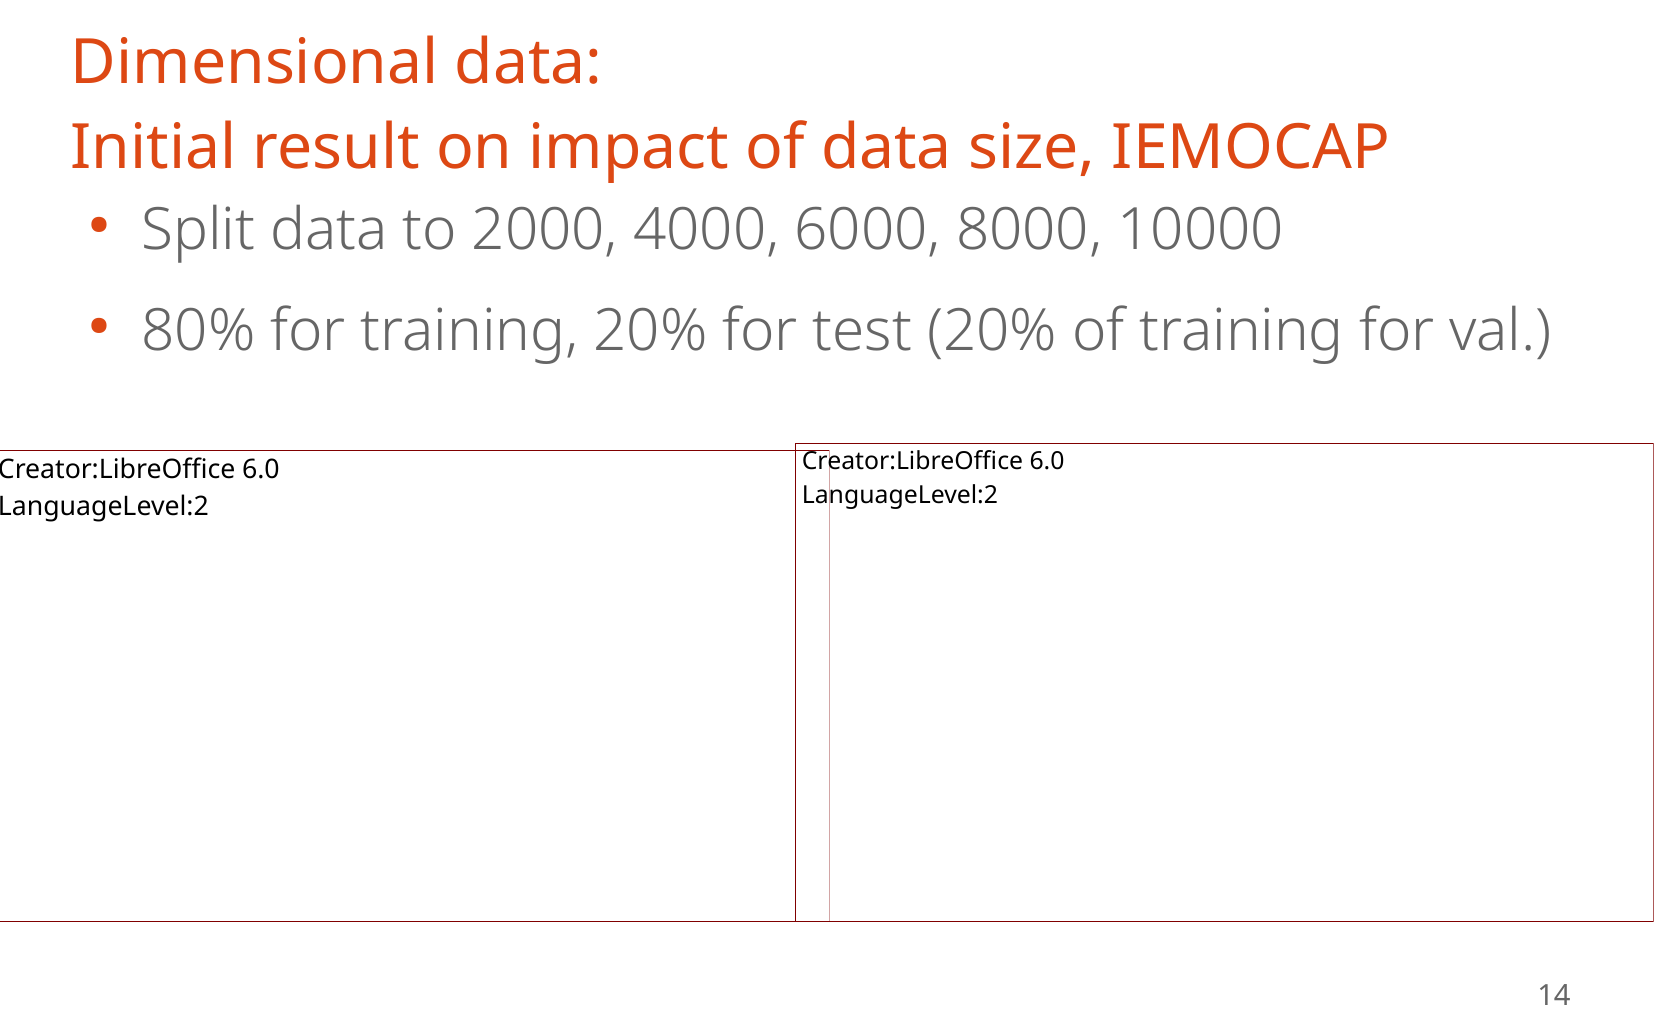

# Dimensional data: Initial result on impact of data size, IEMOCAP
Split data to 2000, 4000, 6000, 8000, 10000
80% for training, 20% for test (20% of training for val.)
14